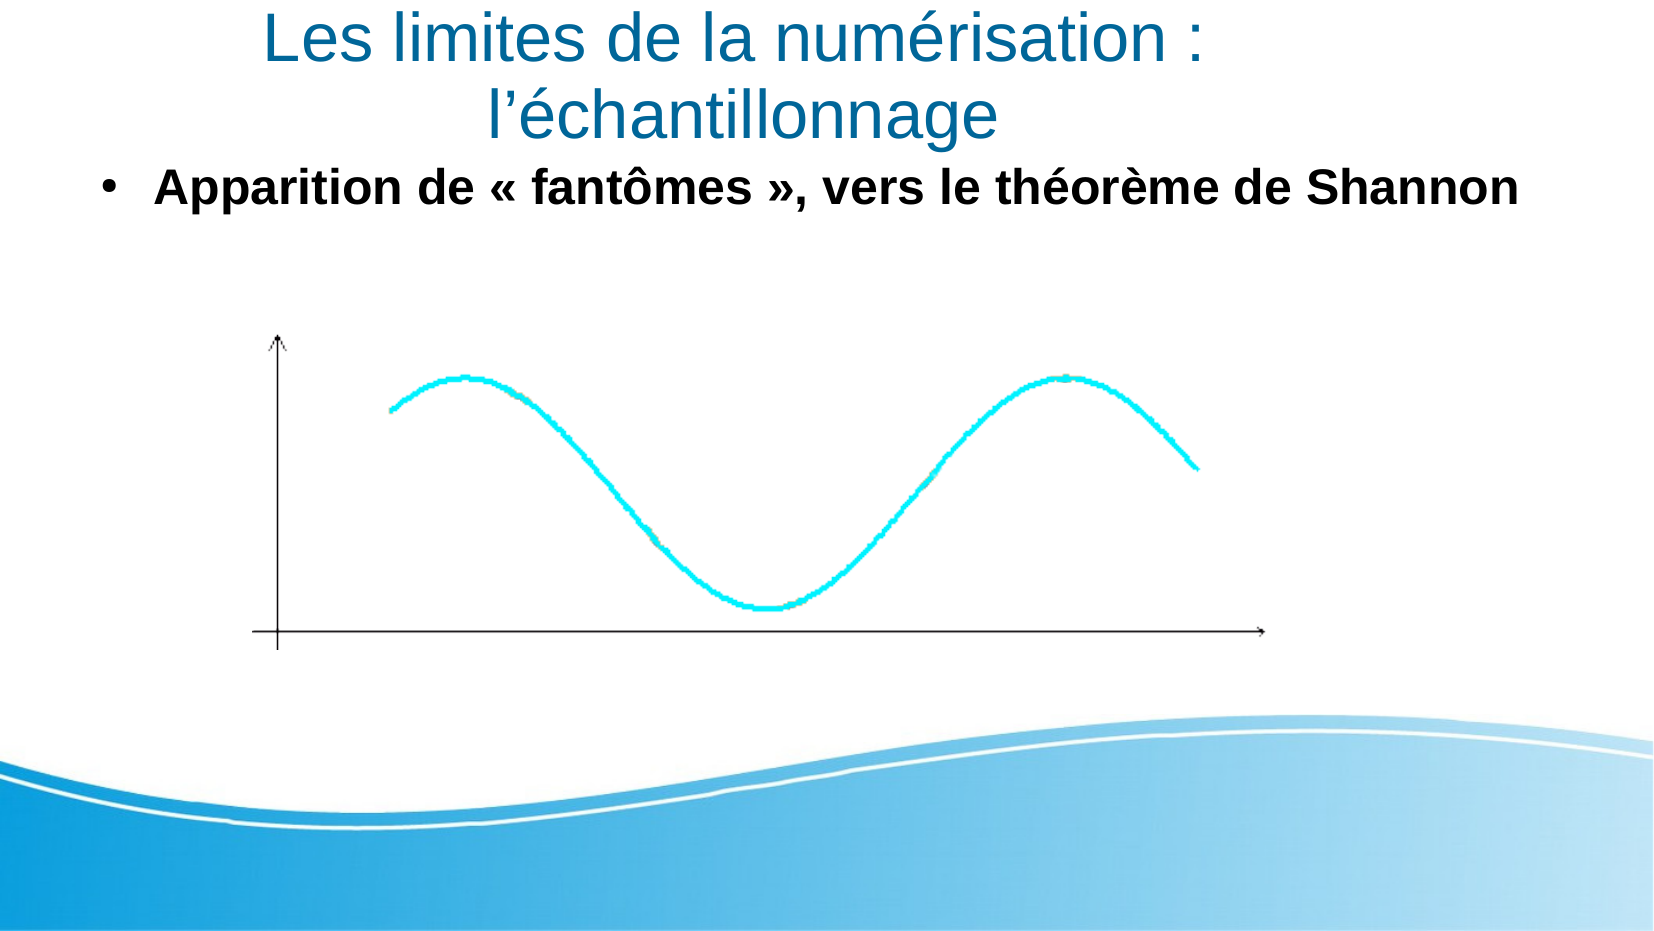

# Les limites de la numérisation : l’échantillonnage
Apparition de « fantômes », vers le théorème de Shannon